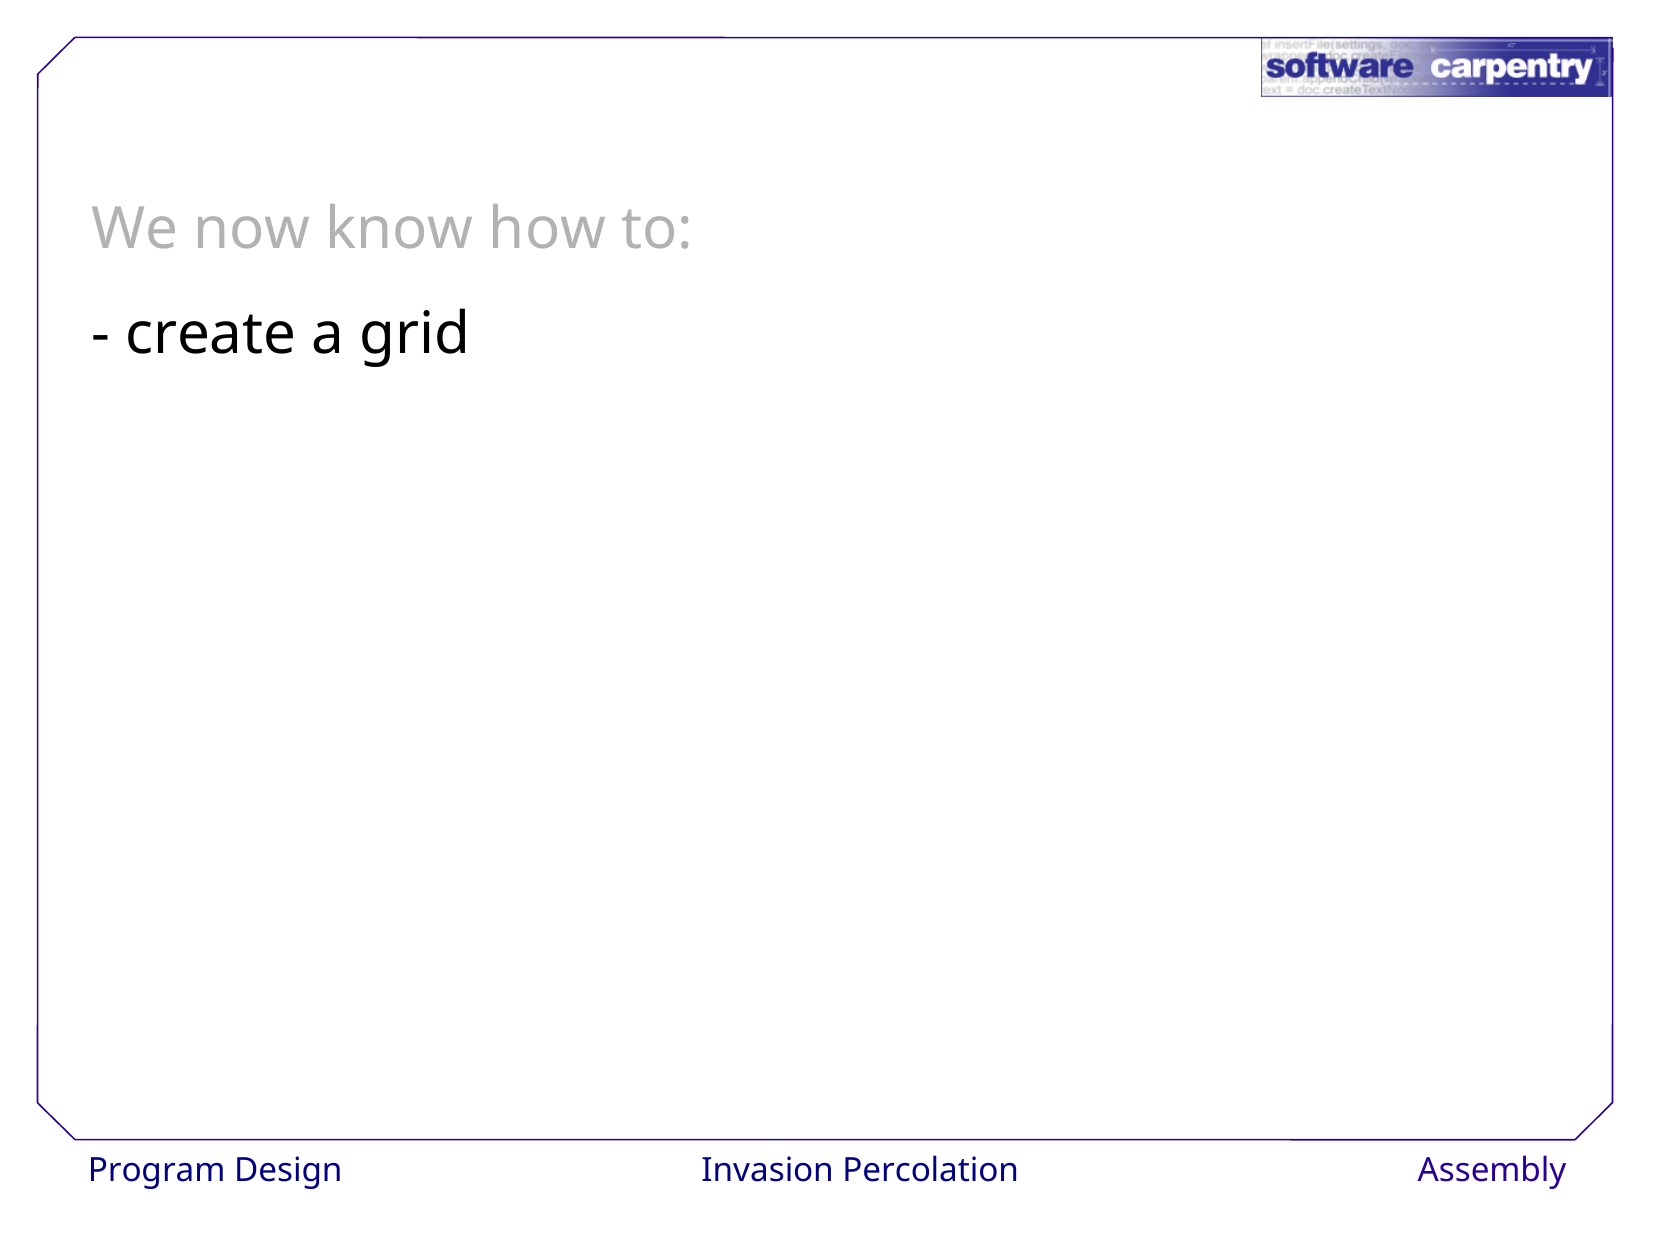

We now know how to:
- create a grid